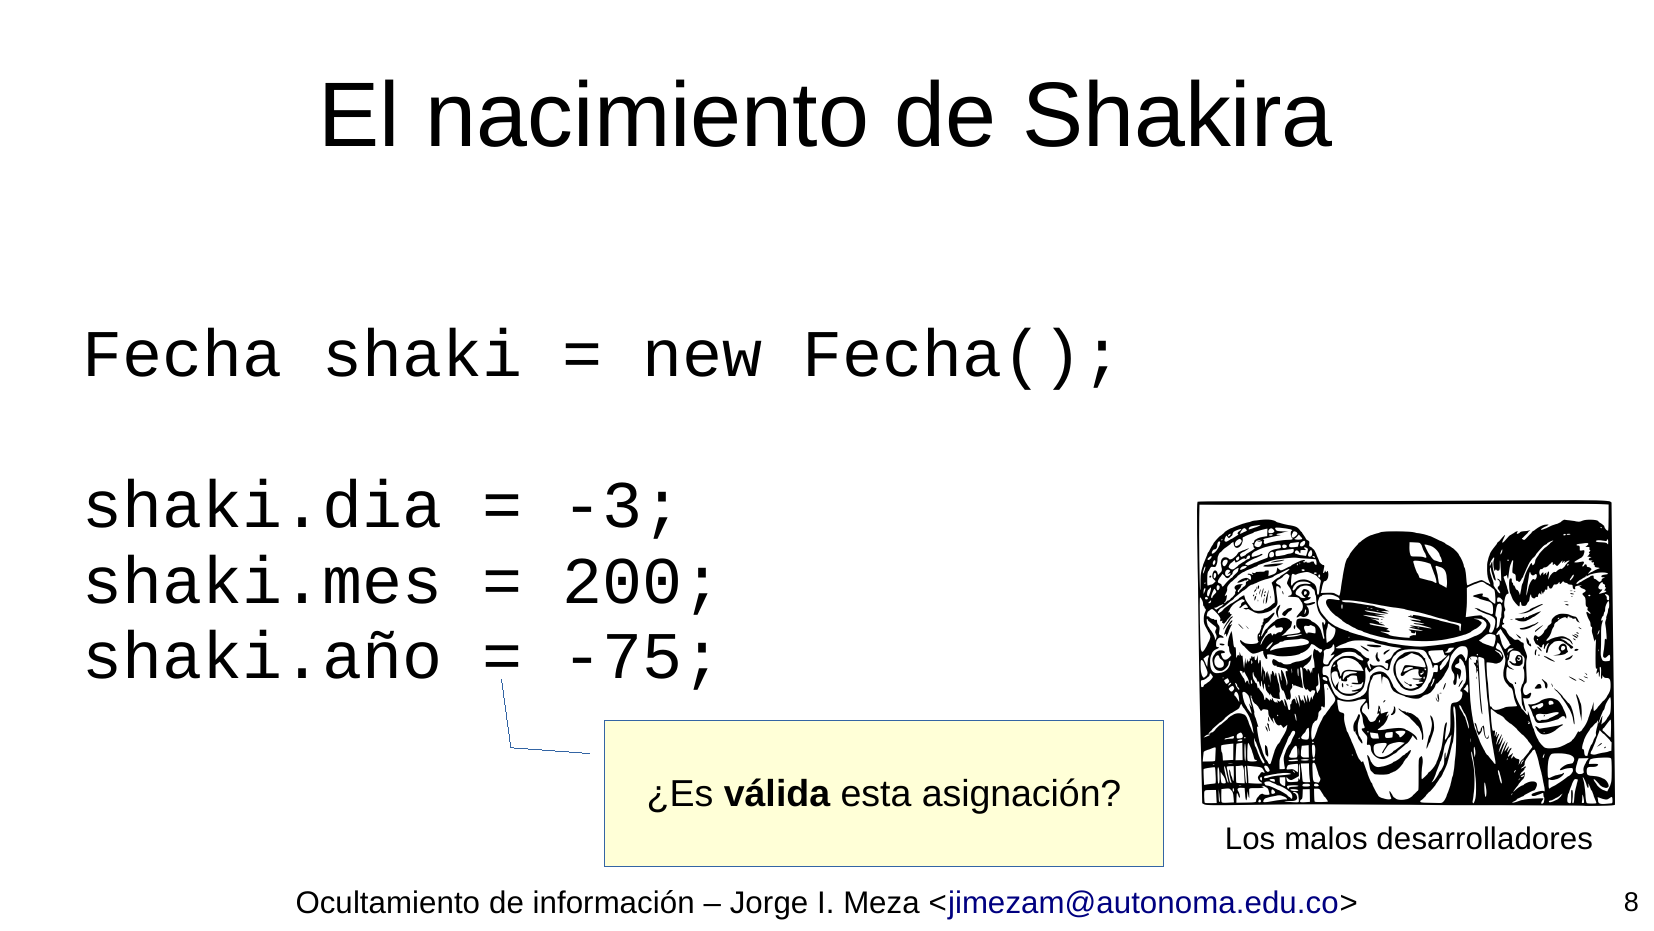

# El nacimiento de Shakira
Fecha shaki = new Fecha();
shaki.dia = -3;
shaki.mes = 200;
shaki.año = -75;
¿Es válida esta asignación?
Los malos desarrolladores